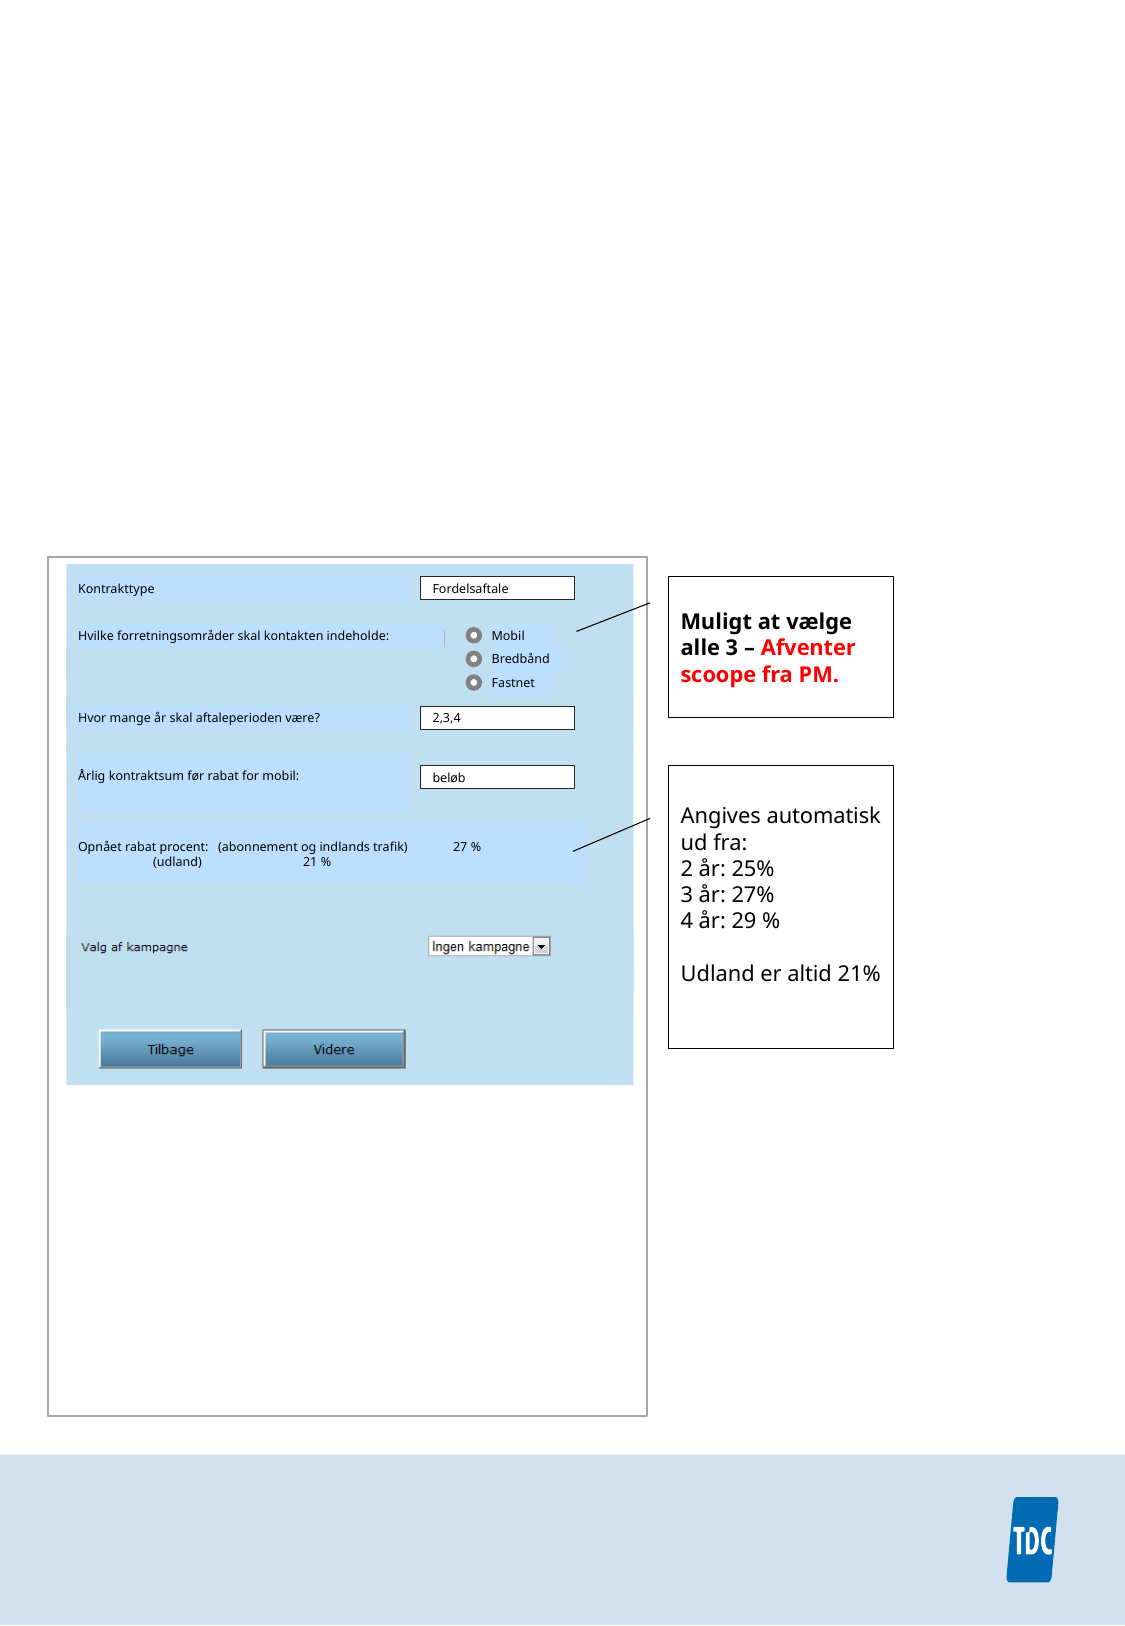

Kontrakttype
Fordelsaftale
Muligt at vælge alle 3 – Afventer scoope fra PM.
Hvilke forretningsområder skal kontakten indeholde:
Mobil
Bredbånd
Fastnet
Hvor mange år skal aftaleperioden være?
2,3,4
Årlig kontraktsum før rabat for mobil:
beløb
Angives automatisk ud fra:
2 år: 25%
3 år: 27%
4 år: 29 %
Udland er altid 21%
Opnået rabat procent: (abonnement og indlands trafik)	27 %
	(udland)		21 %